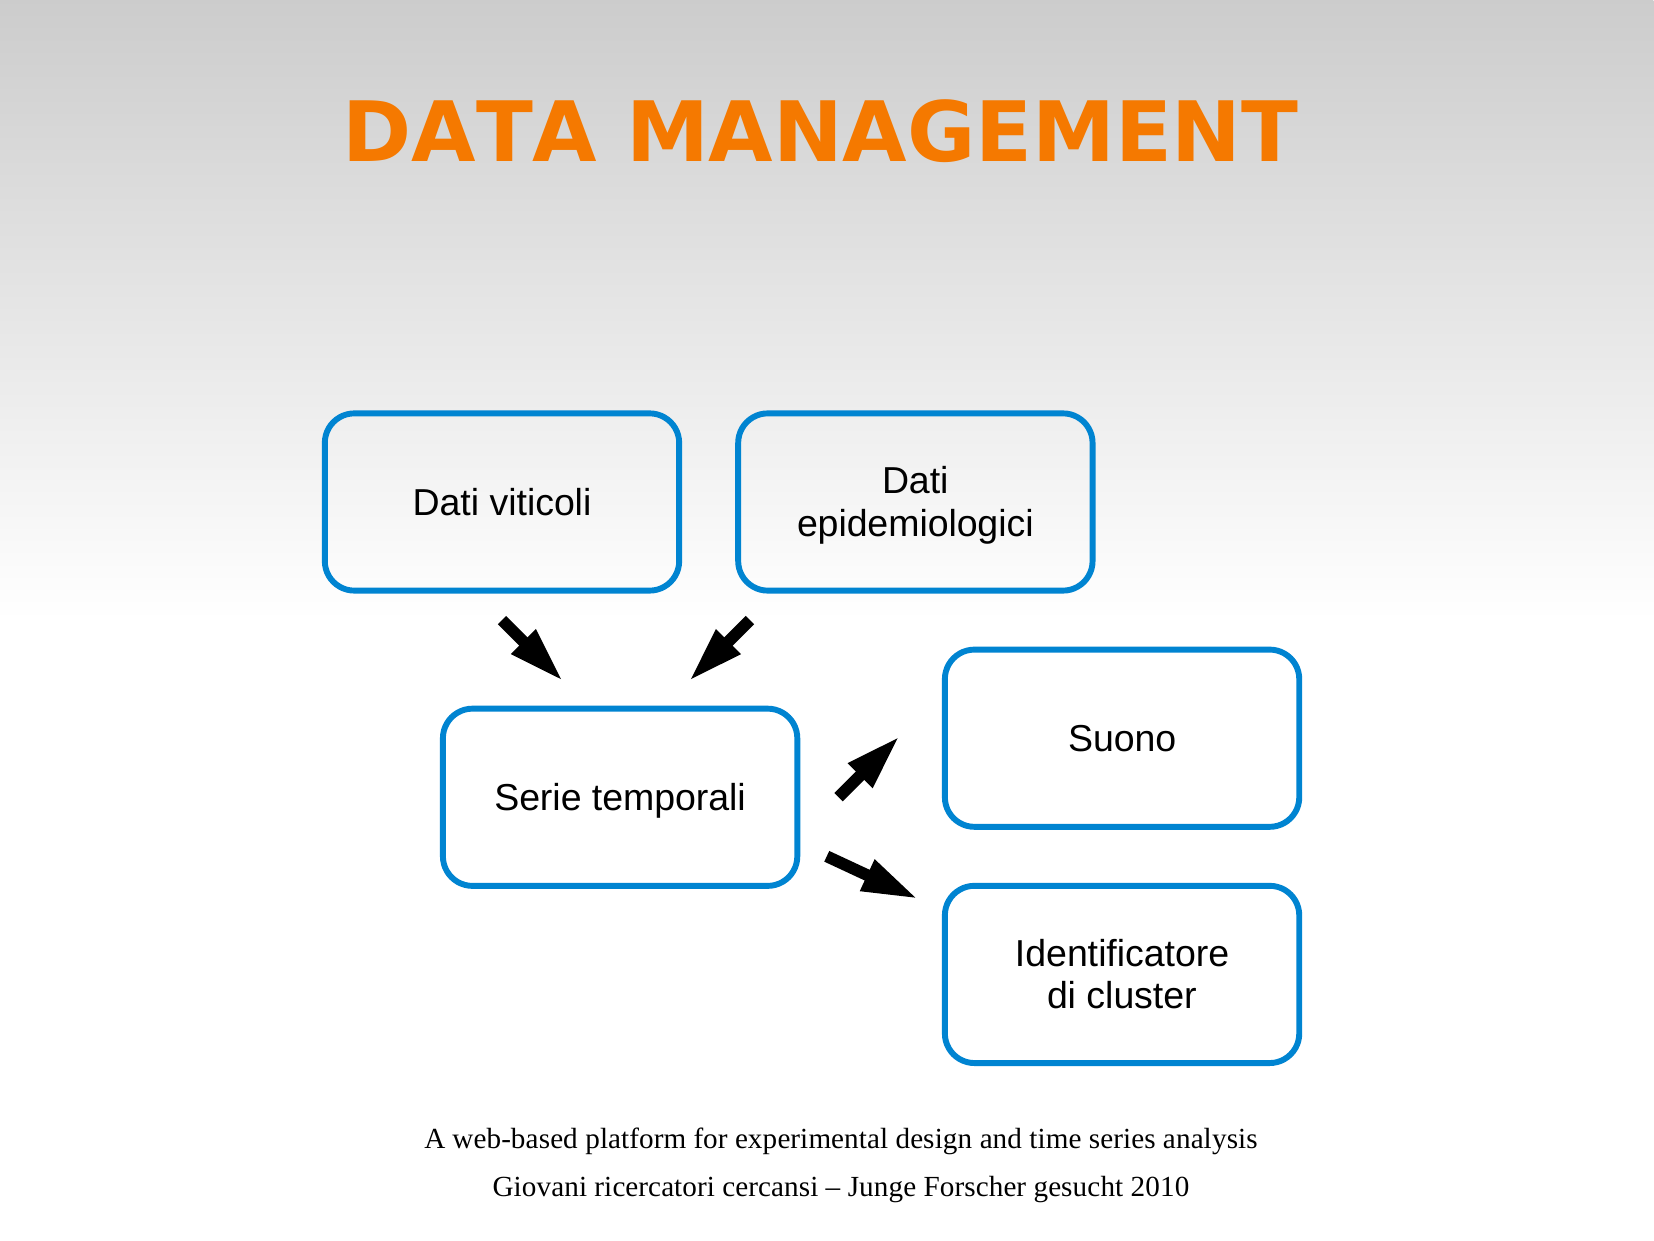

# DATA MANAGEMENT
Dati viticoli
Dati epidemiologici
Suono
Serie temporali
Identificatore
di cluster